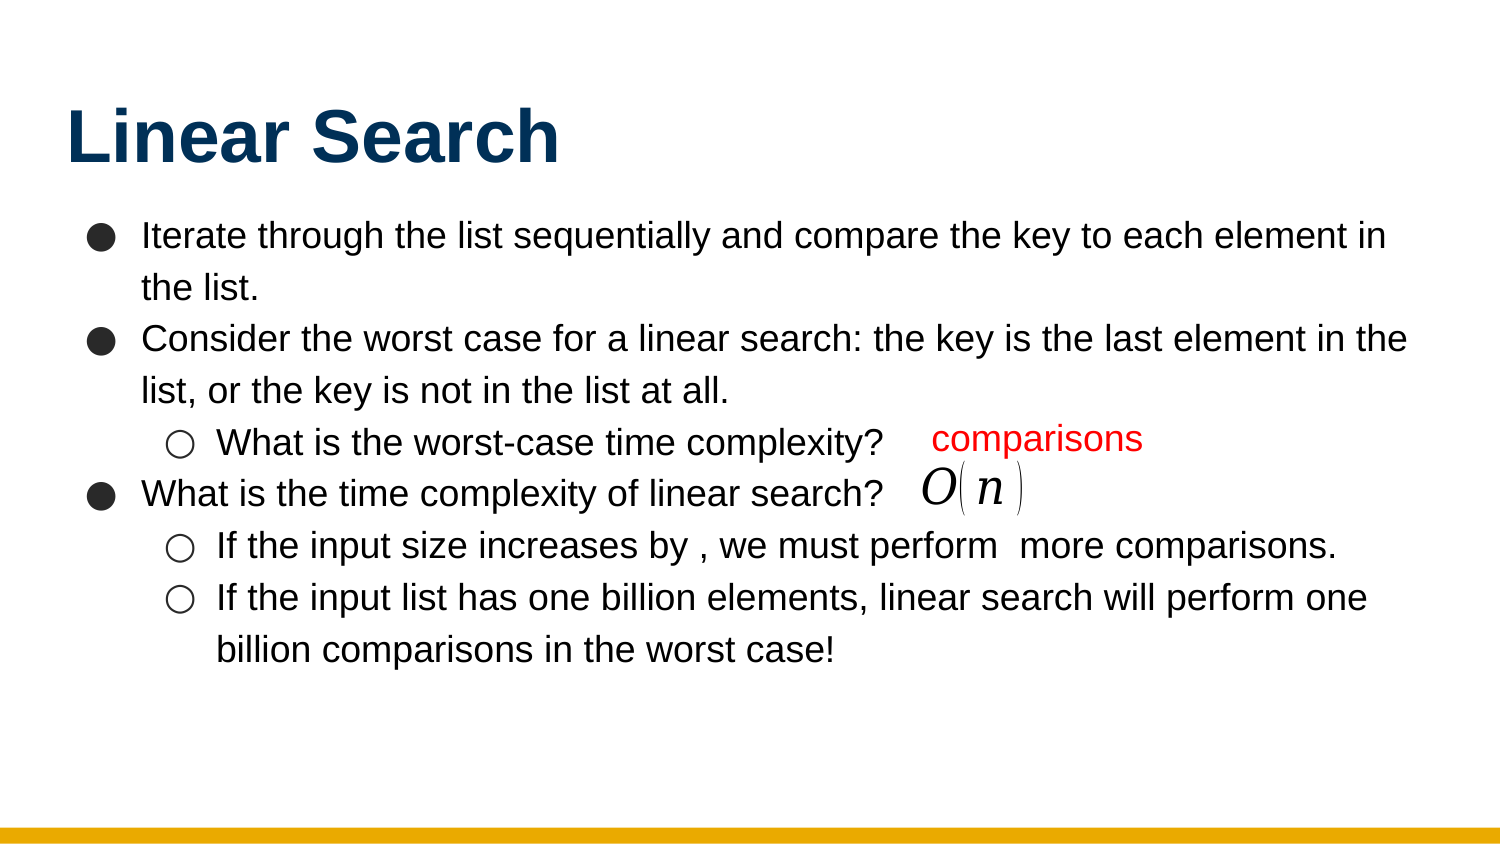

# Linear Search
Iterate through the list sequentially and compare the key to each element in the list.
Consider the worst case for a linear search: the key is the last element in the list, or the key is not in the list at all.
What is the worst-case time complexity?
What is the time complexity of linear search?
If the input size increases by , we must perform more comparisons.
If the input list has one billion elements, linear search will perform one billion comparisons in the worst case!
 comparisons